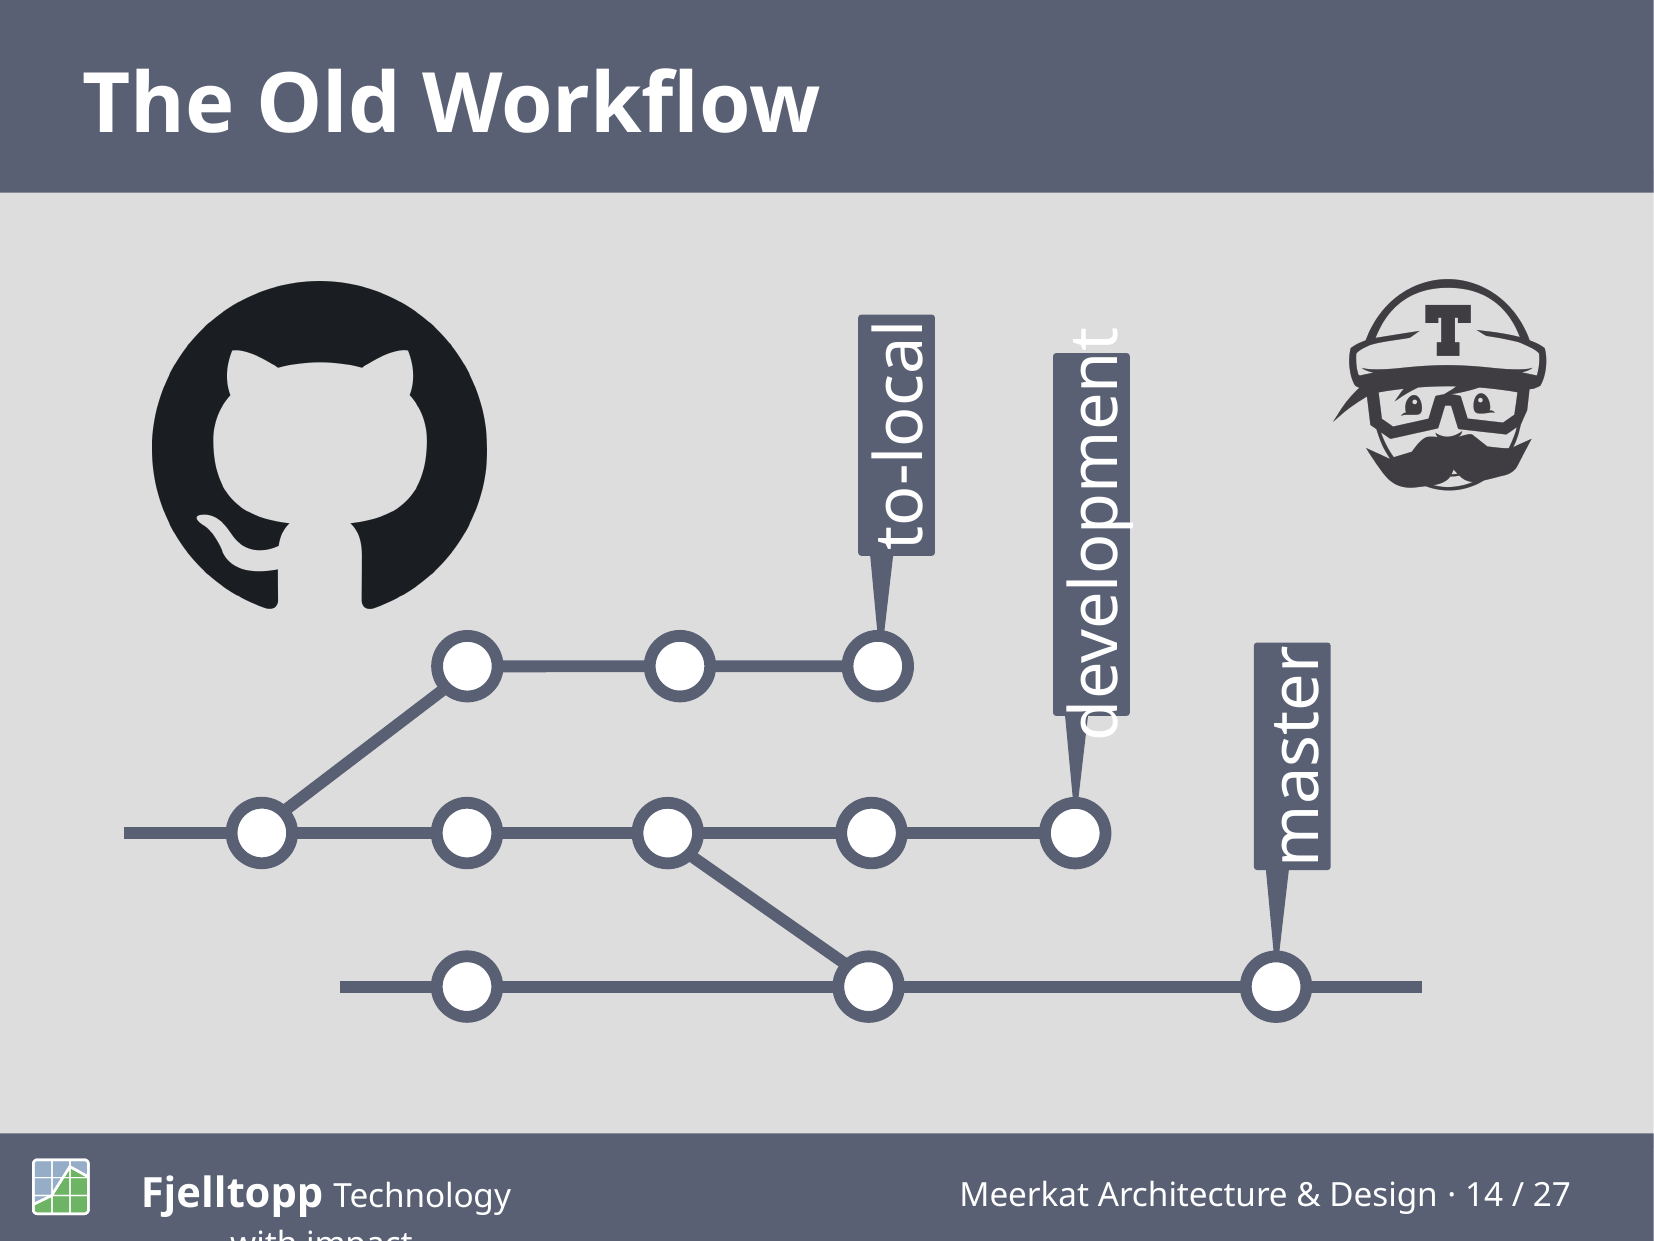

# The Old Workflow
to-local
development
master
14